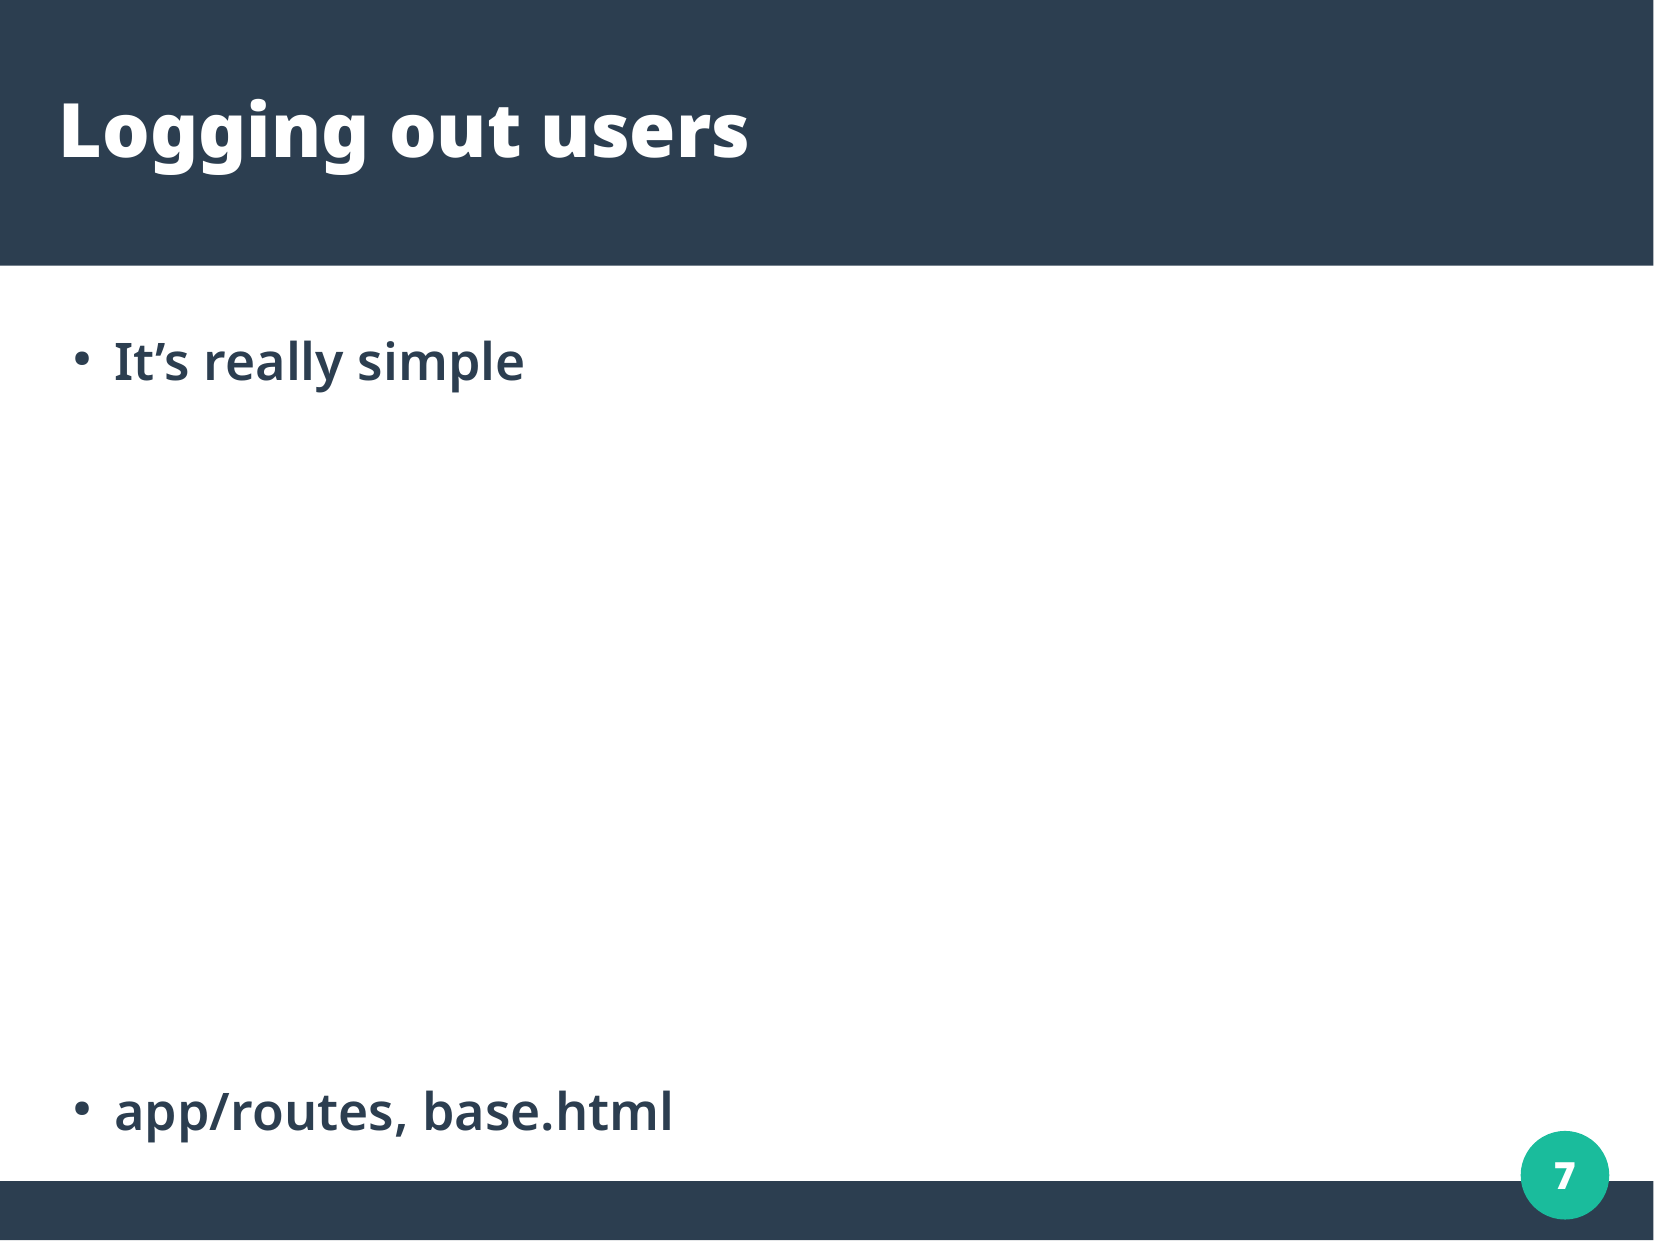

# Logging out users
It’s really simple
app/routes, base.html
7